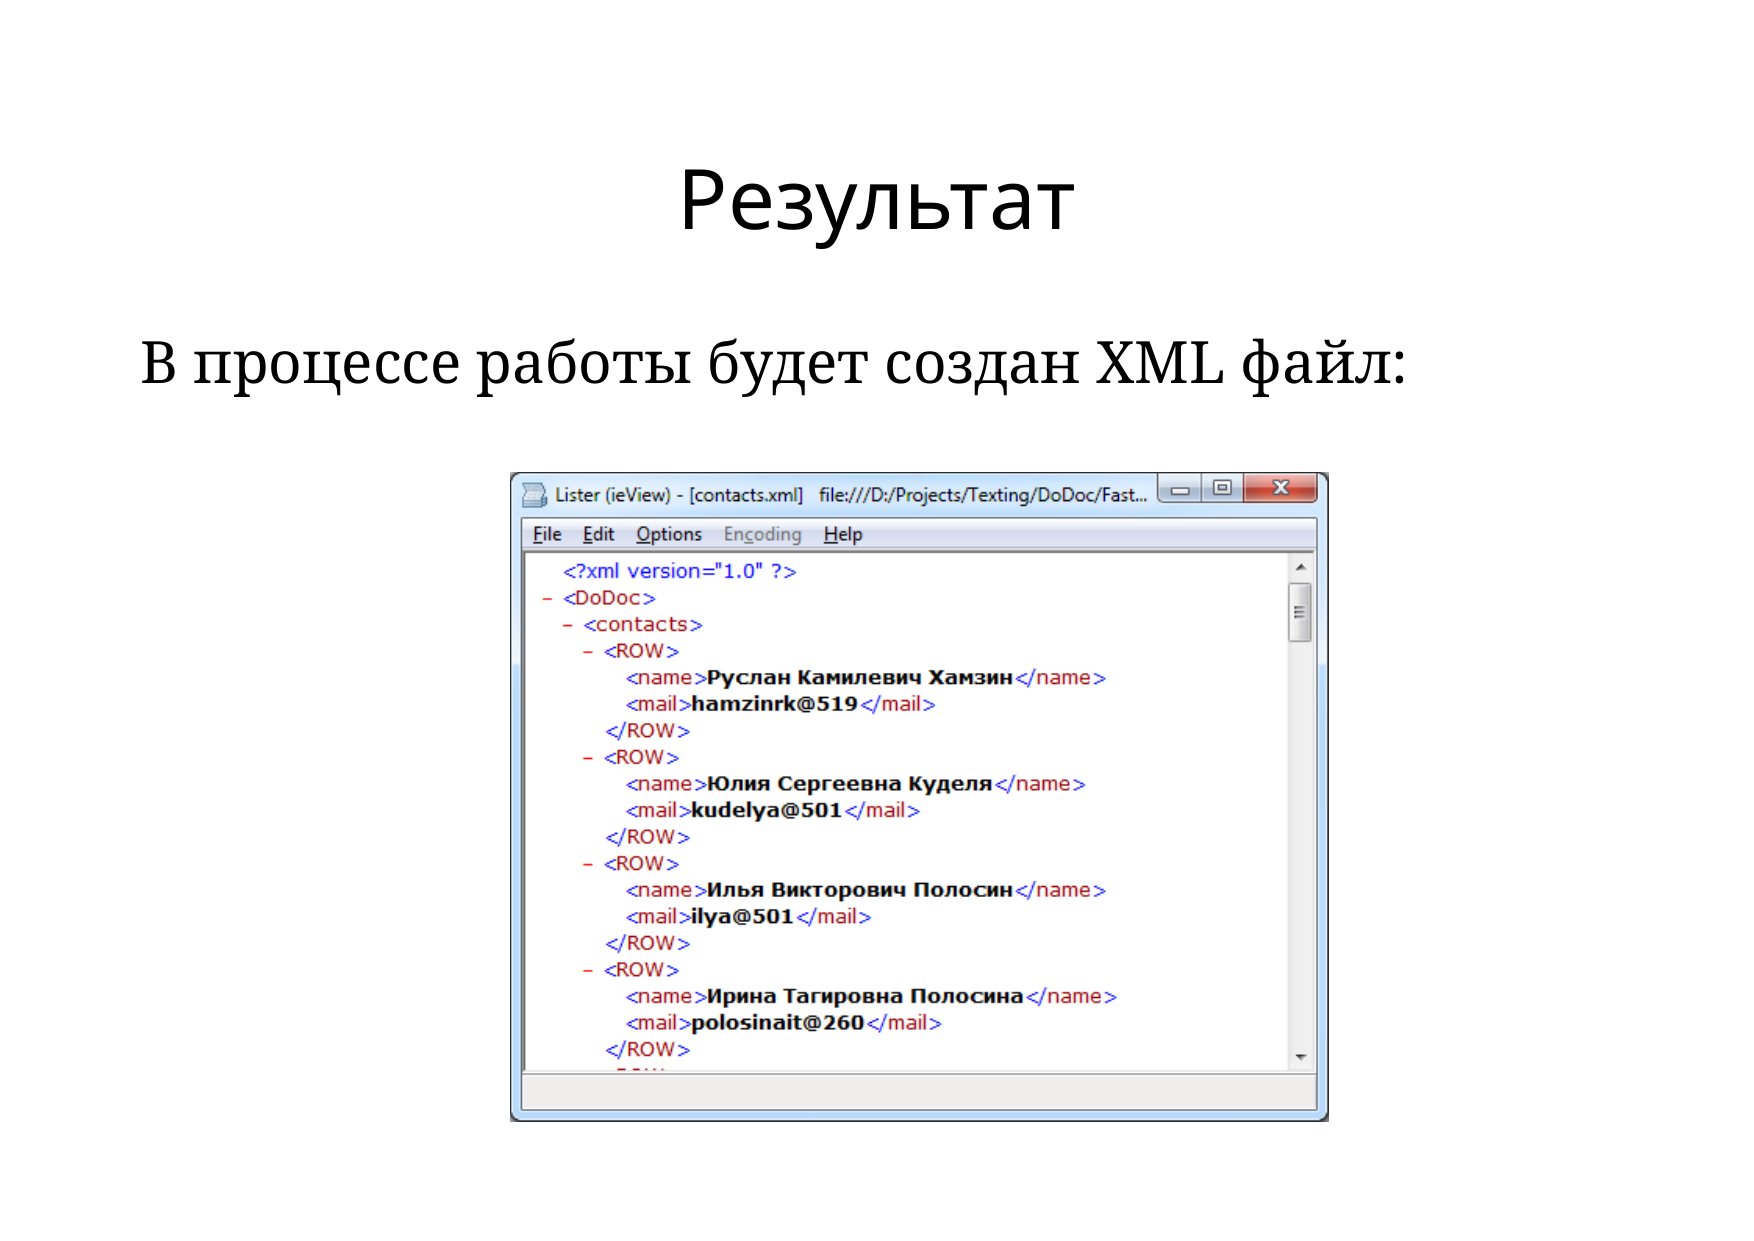

# Результат
В процессе работы будет создан XML файл: